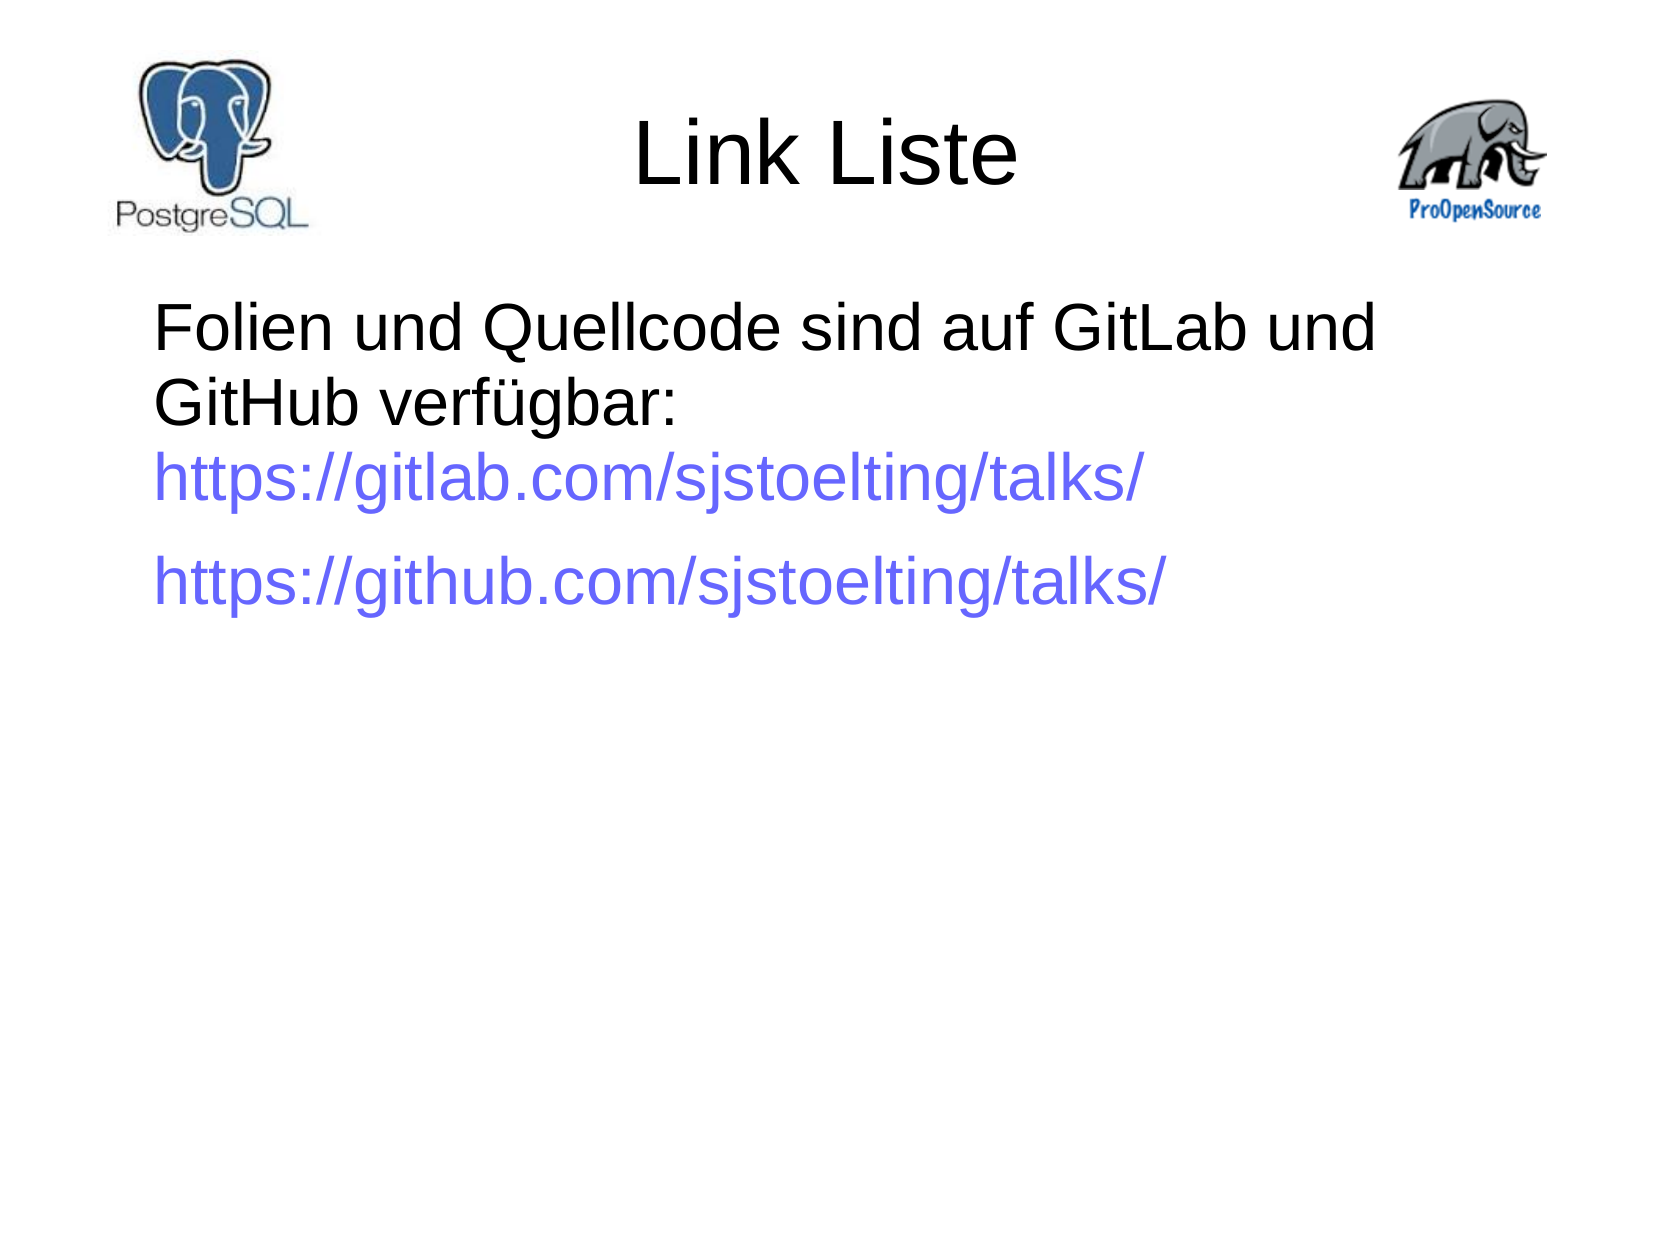

# Link Liste
Folien und Quellcode sind auf GitLab und GitHub verfügbar:
https://gitlab.com/sjstoelting/talks/
https://github.com/sjstoelting/talks/